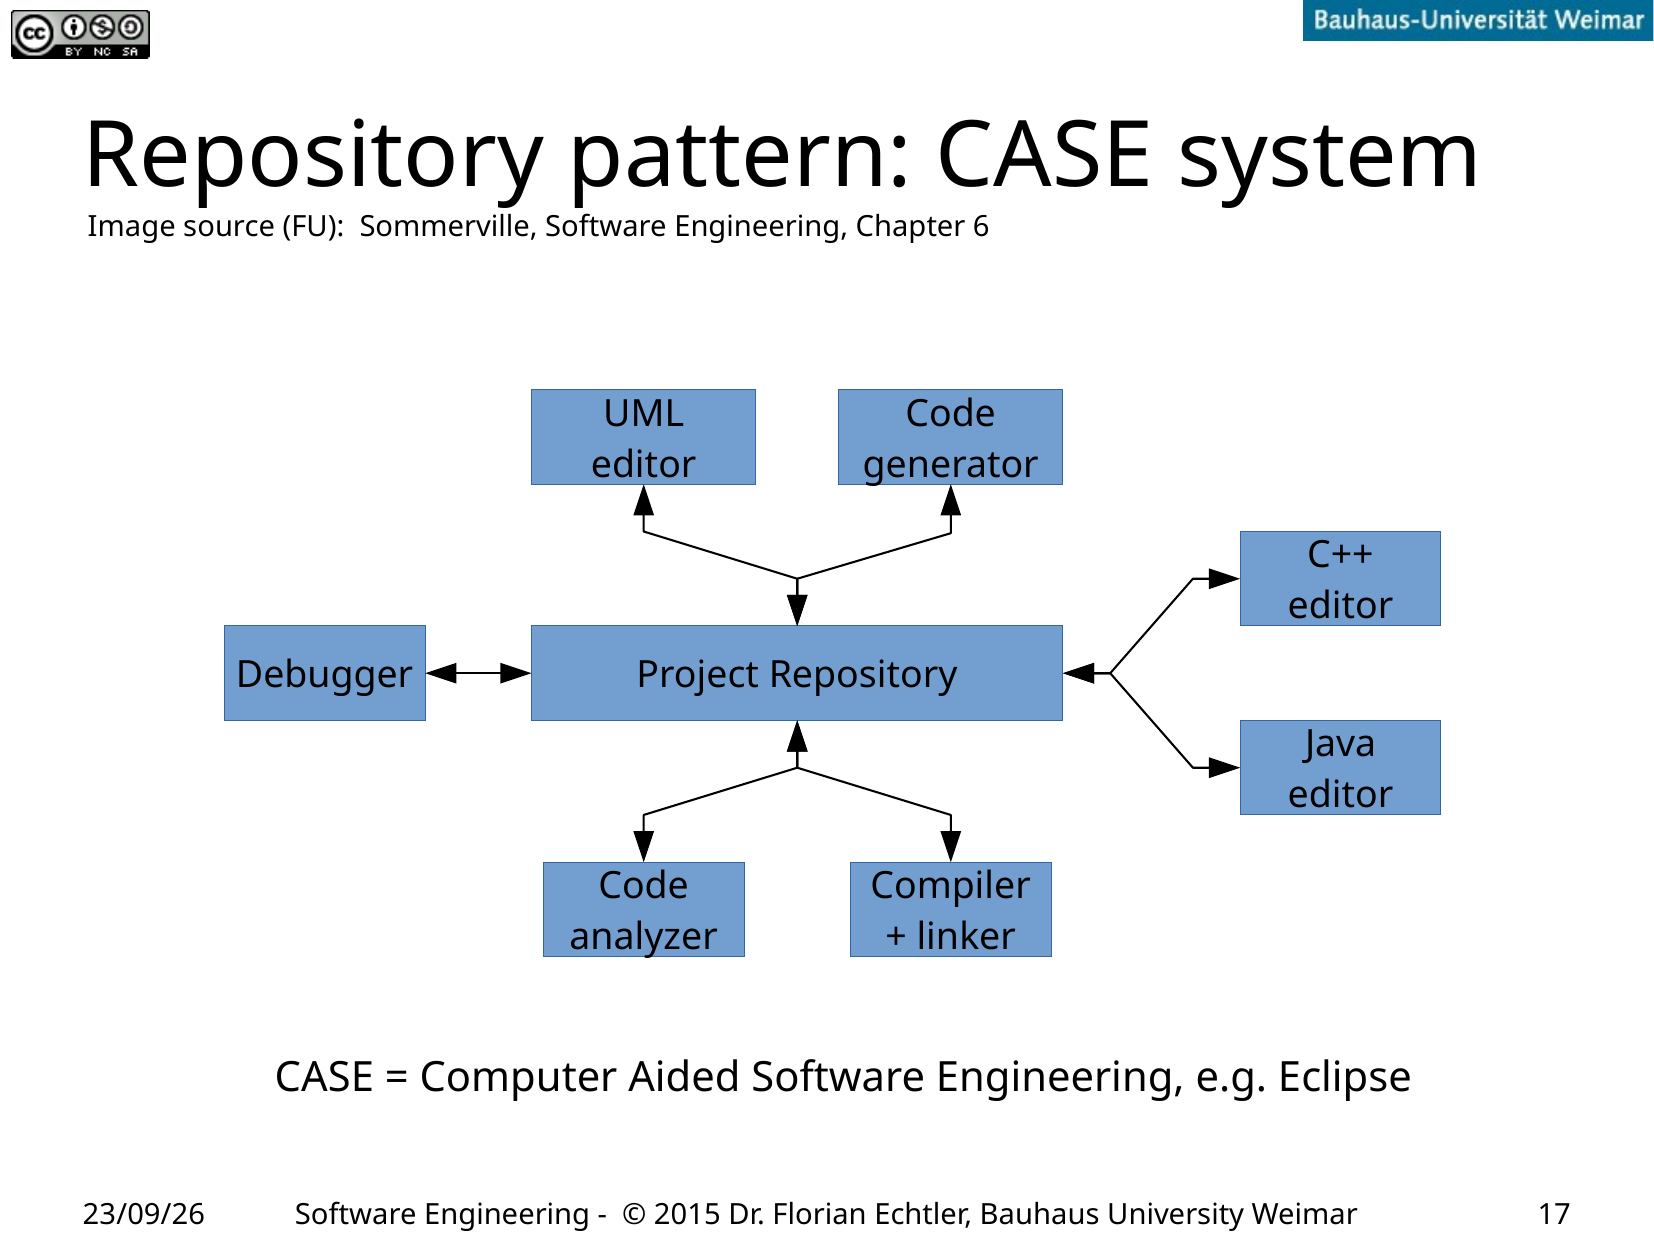

# Repository pattern: CASE system
Image source (FU): Sommerville, Software Engineering, Chapter 6
UML
editor
Code
generator
C++
editor
Debugger
Project Repository
Java
editor
Code
analyzer
Compiler
+ linker
CASE = Computer Aided Software Engineering, e.g. Eclipse
Software Engineering - © 2015 Dr. Florian Echtler, Bauhaus University Weimar
17